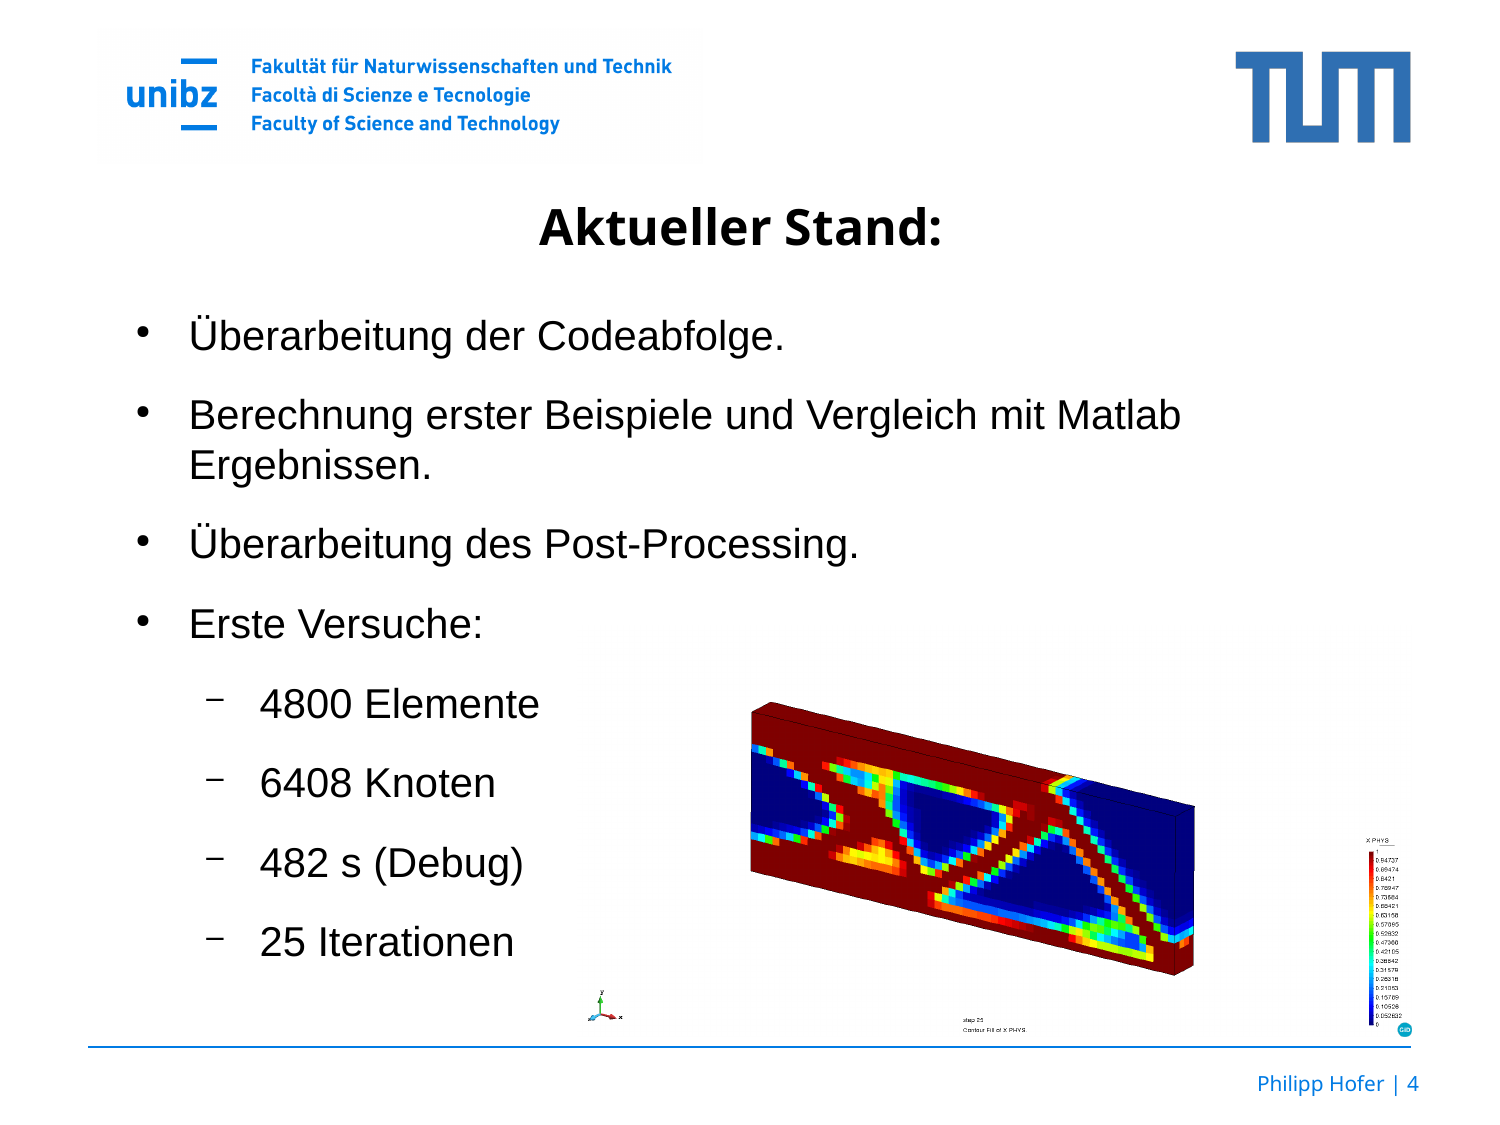

Aktueller Stand:
Überarbeitung der Codeabfolge.
Berechnung erster Beispiele und Vergleich mit Matlab Ergebnissen.
Überarbeitung des Post-Processing.
Erste Versuche:
4800 Elemente
6408 Knoten
482 s (Debug)
25 Iterationen